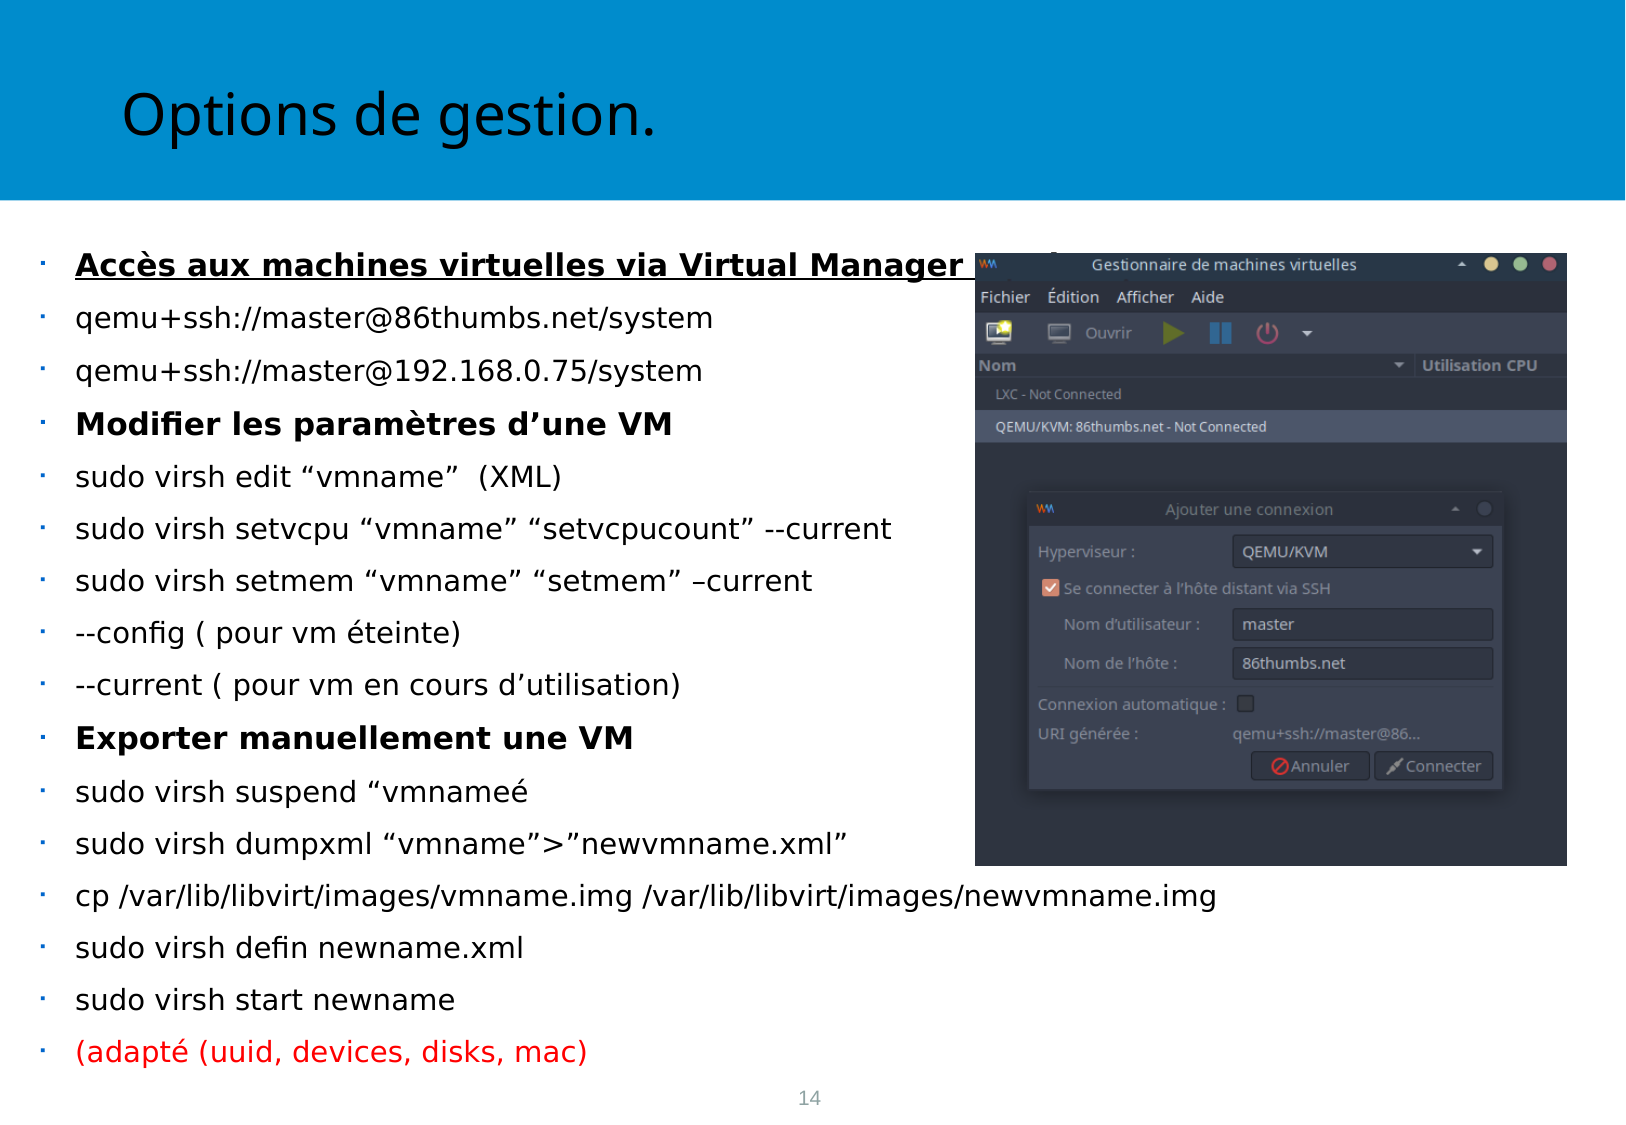

# Options de gestion.
Accès aux machines virtuelles via Virtual Manager + ssh
qemu+ssh://master@86thumbs.net/system
qemu+ssh://master@192.168.0.75/system
Modifier les paramètres d’une VM
sudo virsh edit “vmname” (XML)
sudo virsh setvcpu “vmname” “setvcpucount” --current
sudo virsh setmem “vmname” “setmem” –current
--config ( pour vm éteinte)
--current ( pour vm en cours d’utilisation)
Exporter manuellement une VM
sudo virsh suspend “vmnameé
sudo virsh dumpxml “vmname”>”newvmname.xml”
cp /var/lib/libvirt/images/vmname.img /var/lib/libvirt/images/newvmname.img
sudo virsh defin newname.xml
sudo virsh start newname
(adapté (uuid, devices, disks, mac)